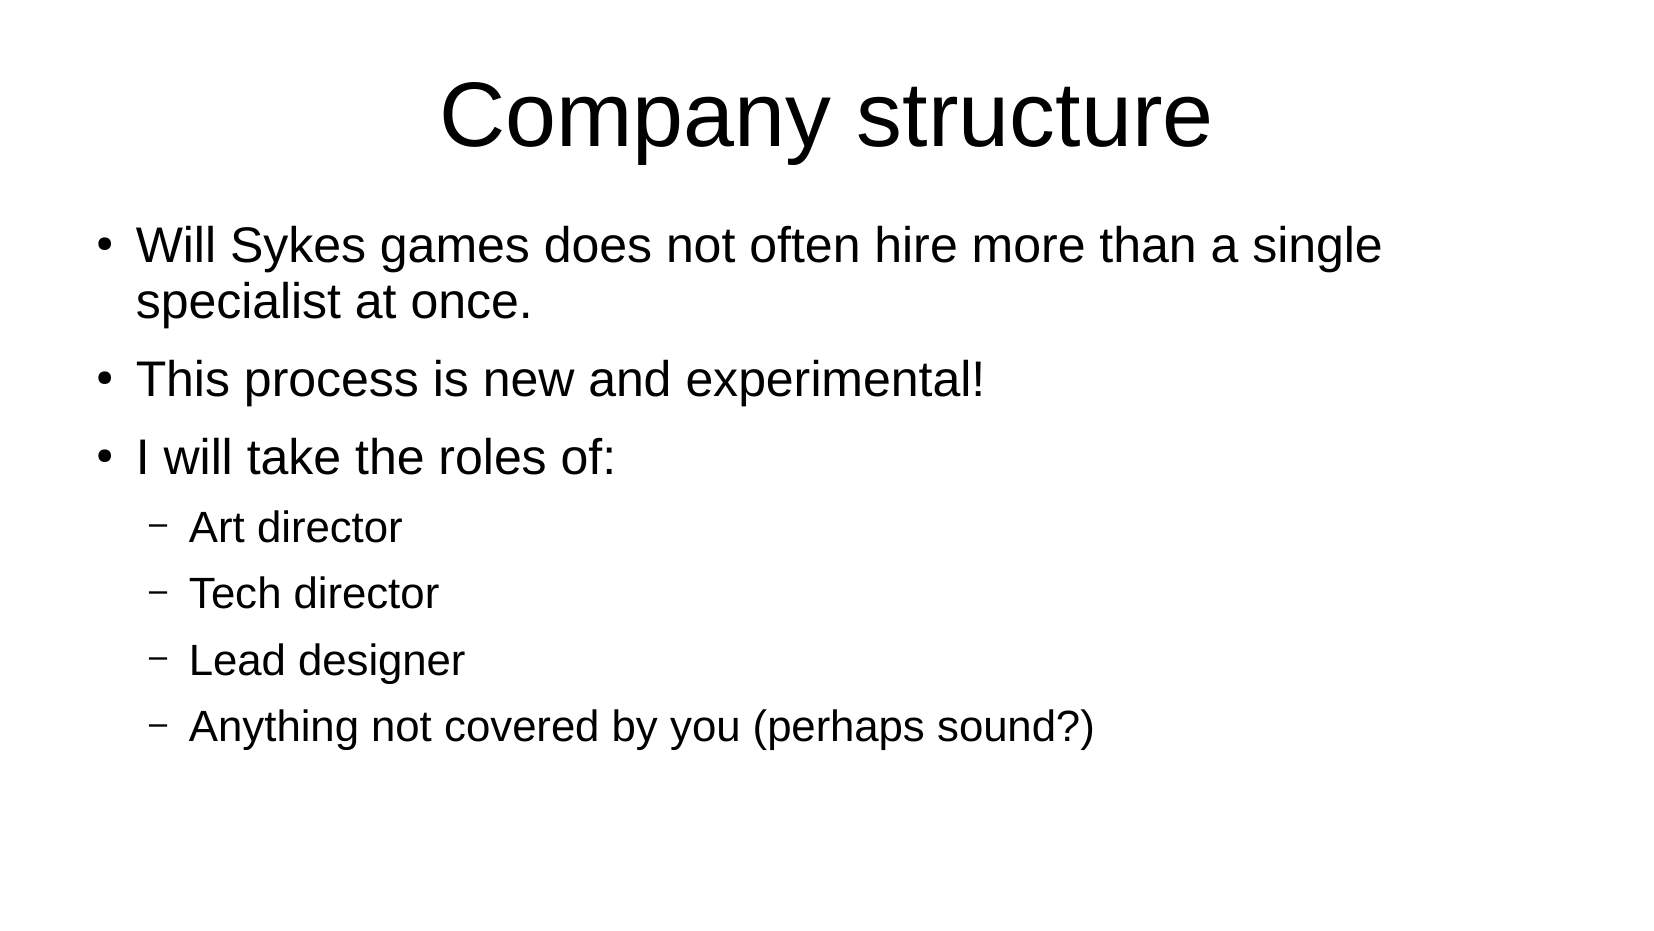

# Company structure
Will Sykes games does not often hire more than a single specialist at once.
This process is new and experimental!
I will take the roles of:
Art director
Tech director
Lead designer
Anything not covered by you (perhaps sound?)